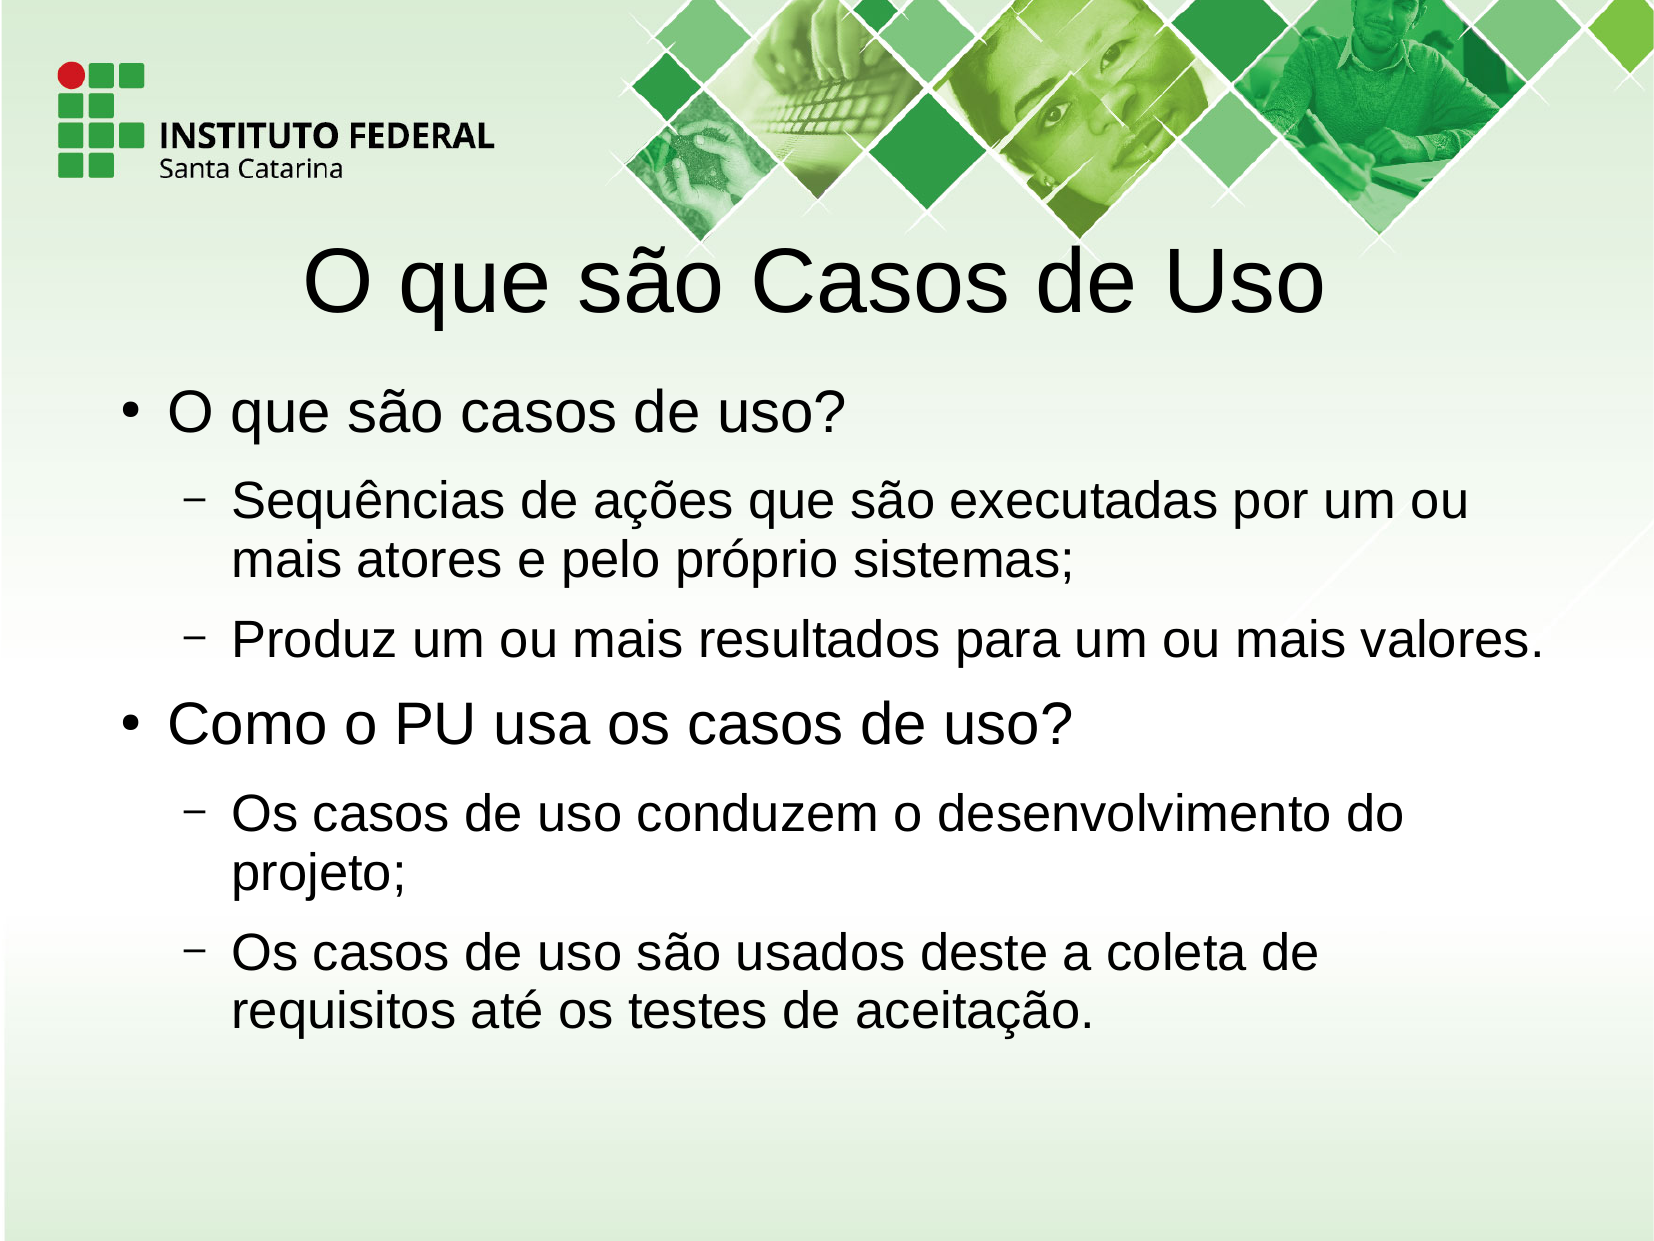

# O que são Casos de Uso
O que são casos de uso?
Sequências de ações que são executadas por um ou mais atores e pelo próprio sistemas;
Produz um ou mais resultados para um ou mais valores.
Como o PU usa os casos de uso?
Os casos de uso conduzem o desenvolvimento do projeto;
Os casos de uso são usados deste a coleta de requisitos até os testes de aceitação.